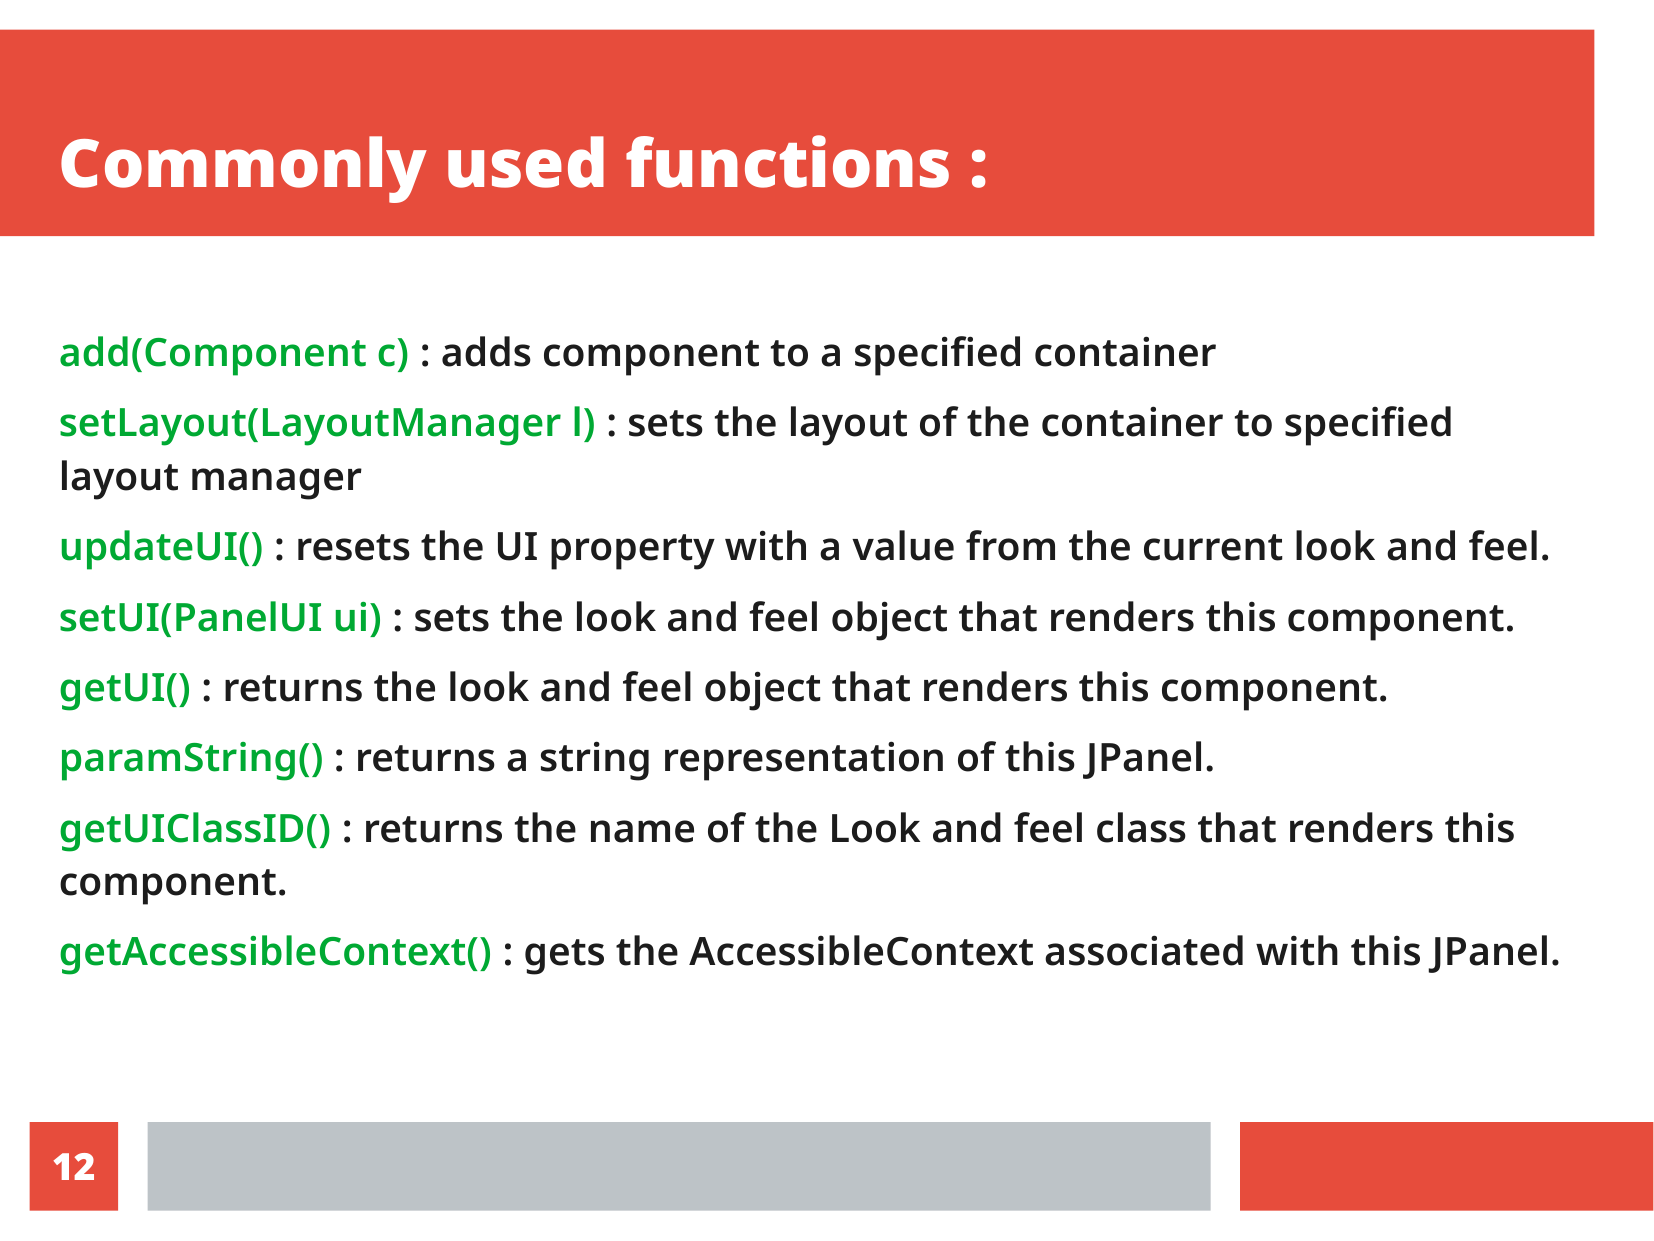

# Commonly used functions :
add(Component c) : adds component to a specified container
setLayout(LayoutManager l) : sets the layout of the container to specified layout manager
updateUI() : resets the UI property with a value from the current look and feel.
setUI(PanelUI ui) : sets the look and feel object that renders this component.
getUI() : returns the look and feel object that renders this component.
paramString() : returns a string representation of this JPanel.
getUIClassID() : returns the name of the Look and feel class that renders this component.
getAccessibleContext() : gets the AccessibleContext associated with this JPanel.
12